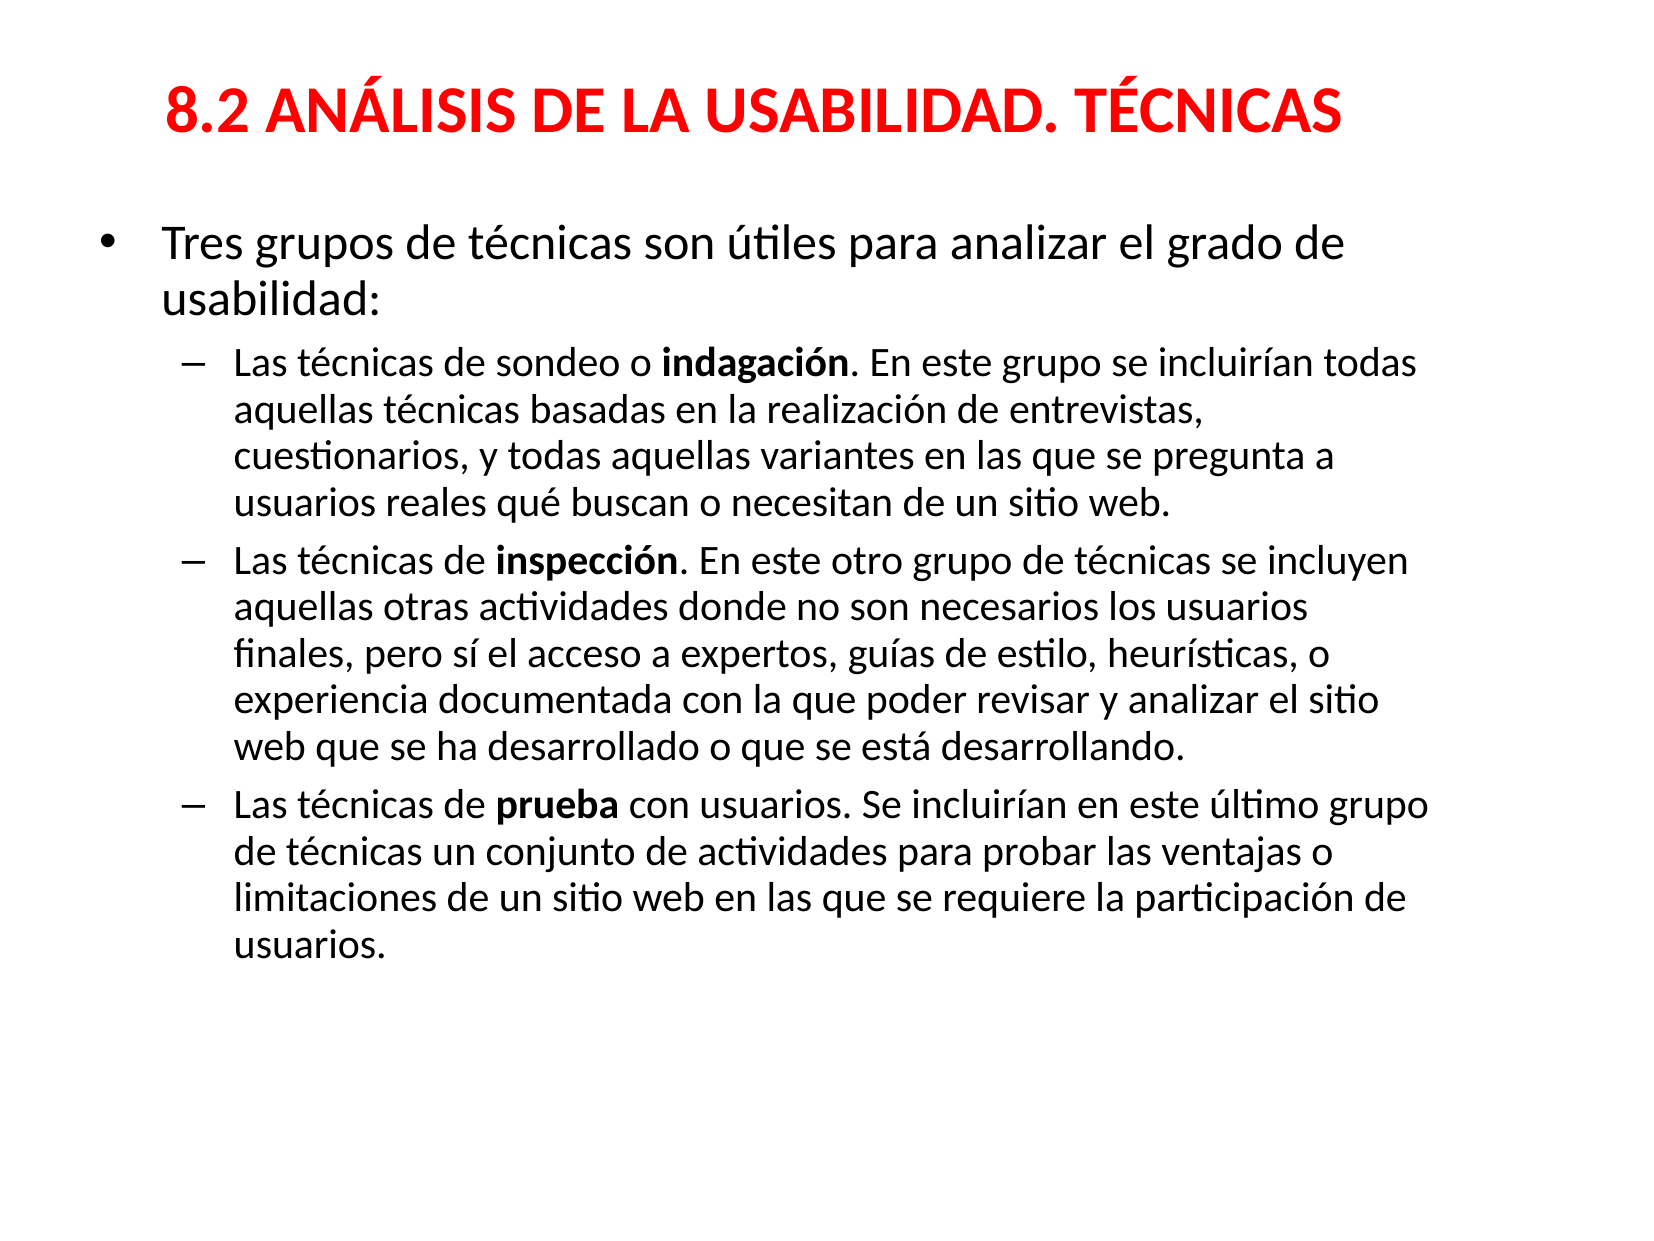

8.2 ANÁLISIS DE LA USABILIDAD. TÉCNICAS
•
Tres grupos de técnicas son útiles para analizar el grado de
usabilidad:
–
Las técnicas de sondeo o indagación. En este grupo se incluirían todas
aquellas técnicas basadas en la realización de entrevistas,
cuestionarios, y todas aquellas variantes en las que se pregunta a
usuarios reales qué buscan o necesitan de un sitio web.
–
Las técnicas de inspección. En este otro grupo de técnicas se incluyen
aquellas otras actividades donde no son necesarios los usuarios
finales, pero sí el acceso a expertos, guías de estilo, heurísticas, o
experiencia documentada con la que poder revisar y analizar el sitio
web que se ha desarrollado o que se está desarrollando.
–
Las técnicas de prueba con usuarios. Se incluirían en este último grupo
de técnicas un conjunto de actividades para probar las ventajas o
limitaciones de un sitio web en las que se requiere la participación de
usuarios.